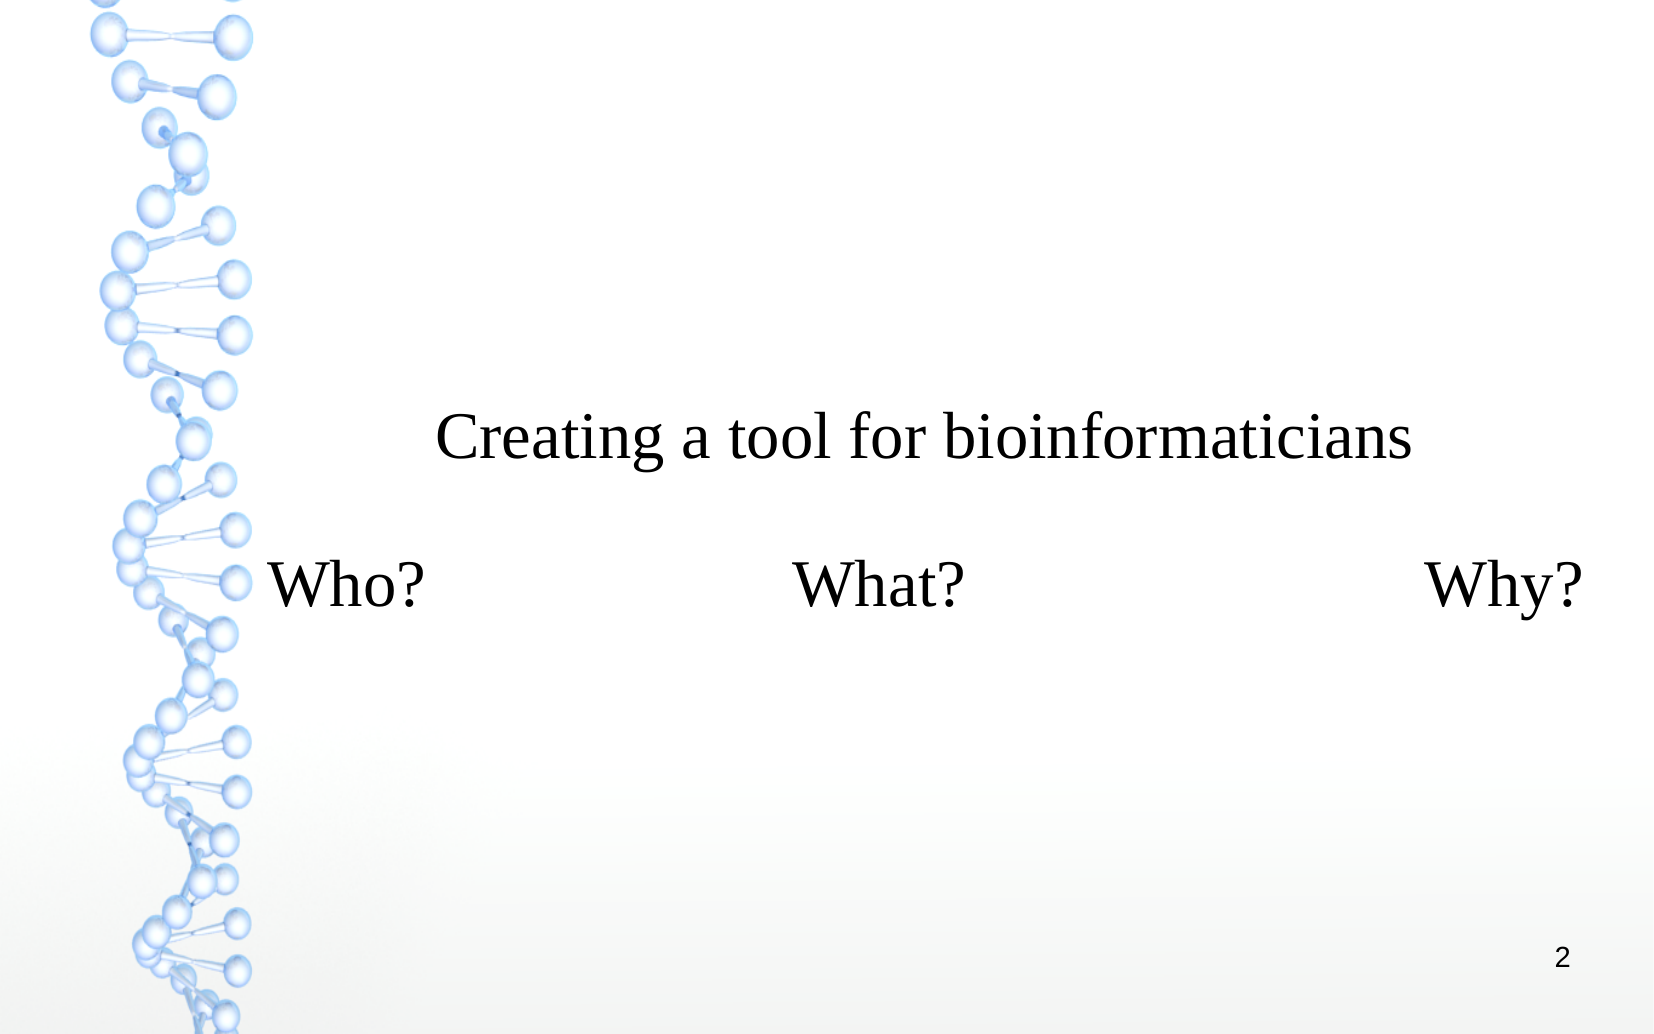

# Creating a tool for bioinformaticians
Who?					What?						 Why?
2